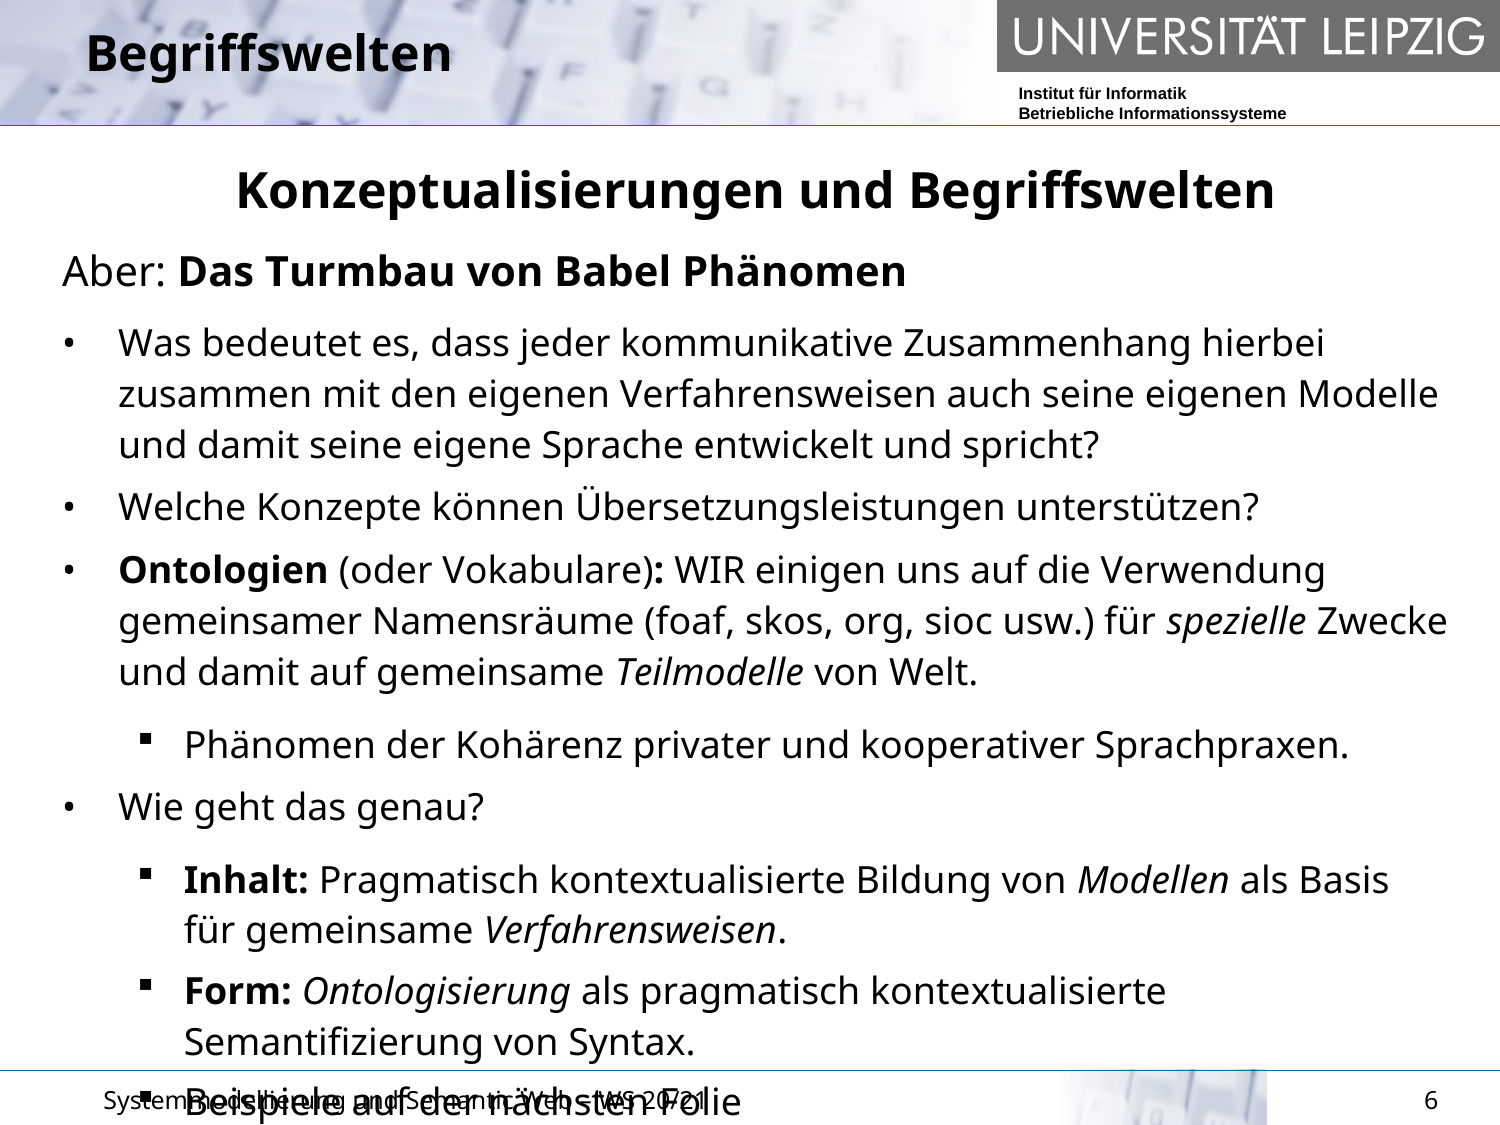

Begriffswelten
# Konzeptualisierungen und Begriffswelten
Aber: Das Turmbau von Babel Phänomen
Was bedeutet es, dass jeder kommunikative Zusammenhang hierbei zusammen mit den eigenen Verfahrensweisen auch seine eigenen Modelle und damit seine eigene Sprache entwickelt und spricht?
Welche Konzepte können Übersetzungsleistungen unterstützen?
Ontologien (oder Vokabulare): WIR einigen uns auf die Verwendung gemeinsamer Namensräume (foaf, skos, org, sioc usw.) für spezielle Zwecke und damit auf gemeinsame Teilmodelle von Welt.
Phänomen der Kohärenz privater und kooperativer Sprachpraxen.
Wie geht das genau?
Inhalt: Pragmatisch kontextualisierte Bildung von Modellen als Basis für gemeinsame Verfahrensweisen.
Form: Ontologisierung als pragmatisch kontextualisierte Semantifizierung von Syntax.
Beispiele auf der nächsten Folie
Systemmodellierung und Semantic Web – WS 20/21
6